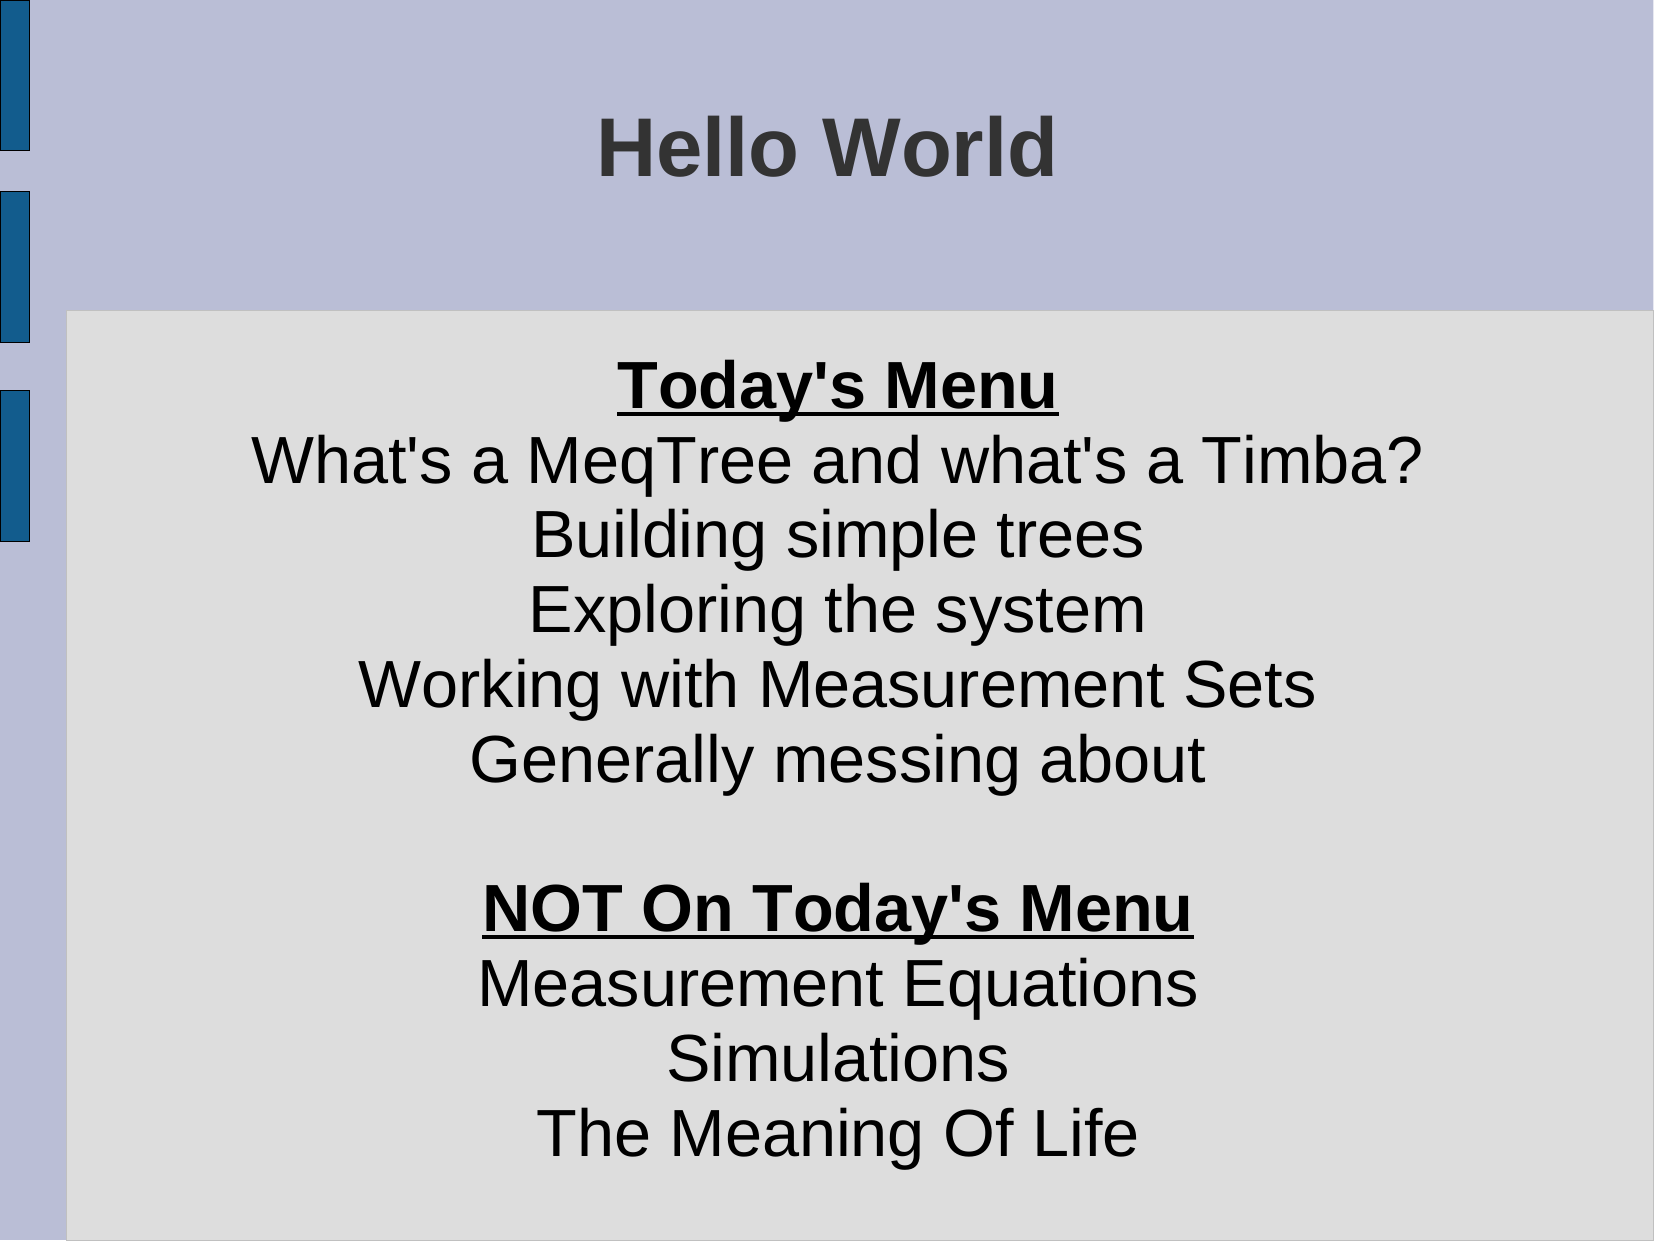

# Hello World
Today's Menu
What's a MeqTree and what's a Timba?
Building simple trees
Exploring the system
Working with Measurement Sets
Generally messing about
NOT On Today's Menu
Measurement Equations
Simulations
The Meaning Of Life